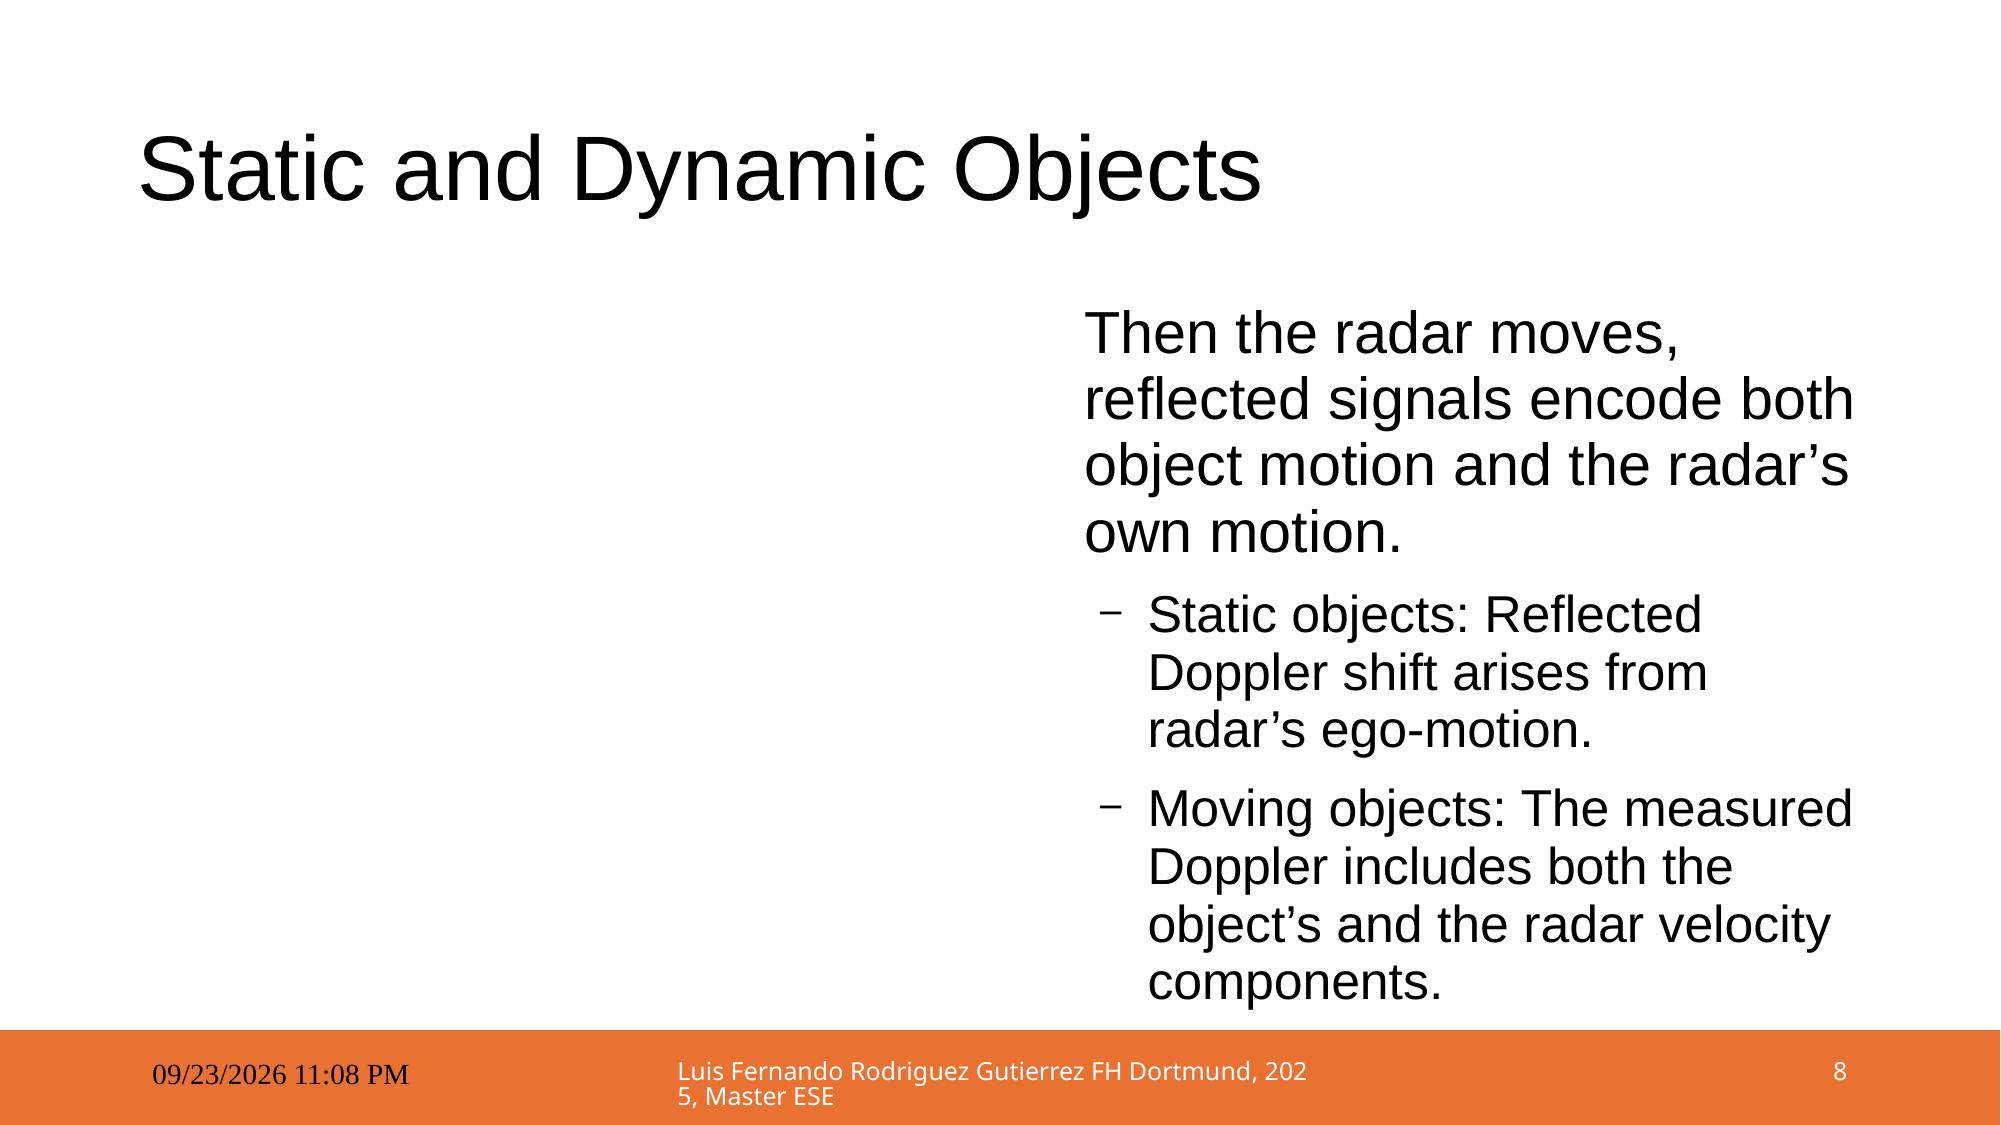

# Static and Dynamic Objects
Then the radar moves, reflected signals encode both object motion and the radar’s own motion.
Static objects: Reflected Doppler shift arises from radar’s ego-motion.
Moving objects: The measured Doppler includes both the object’s and the radar velocity components.
Luis Fernando Rodriguez Gutierrez FH Dortmund, 2025, Master ESE
8